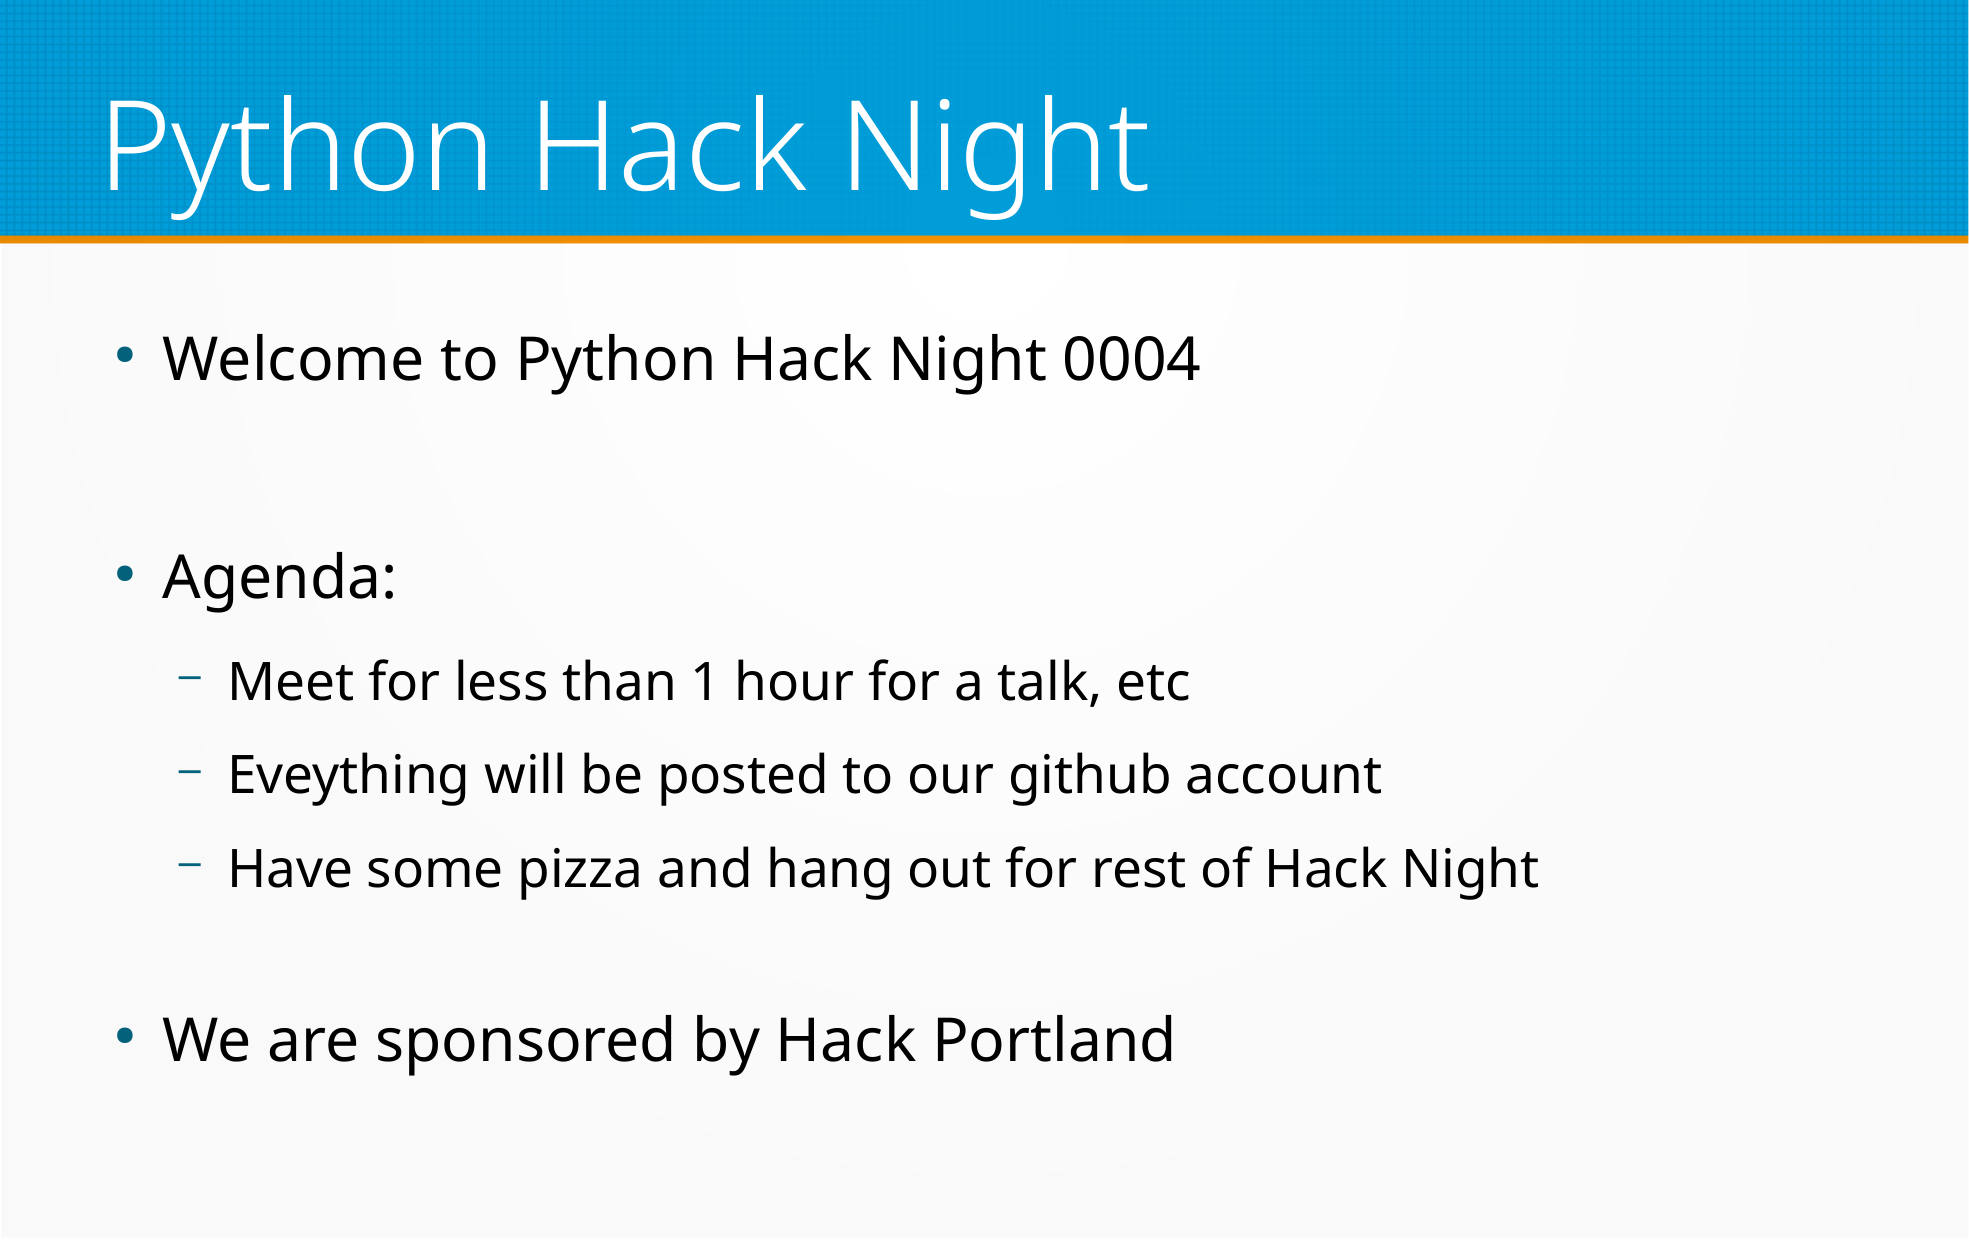

# Python Hack Night
Welcome to Python Hack Night 0004
Agenda:
Meet for less than 1 hour for a talk, etc
Eveything will be posted to our github account
Have some pizza and hang out for rest of Hack Night
We are sponsored by Hack Portland